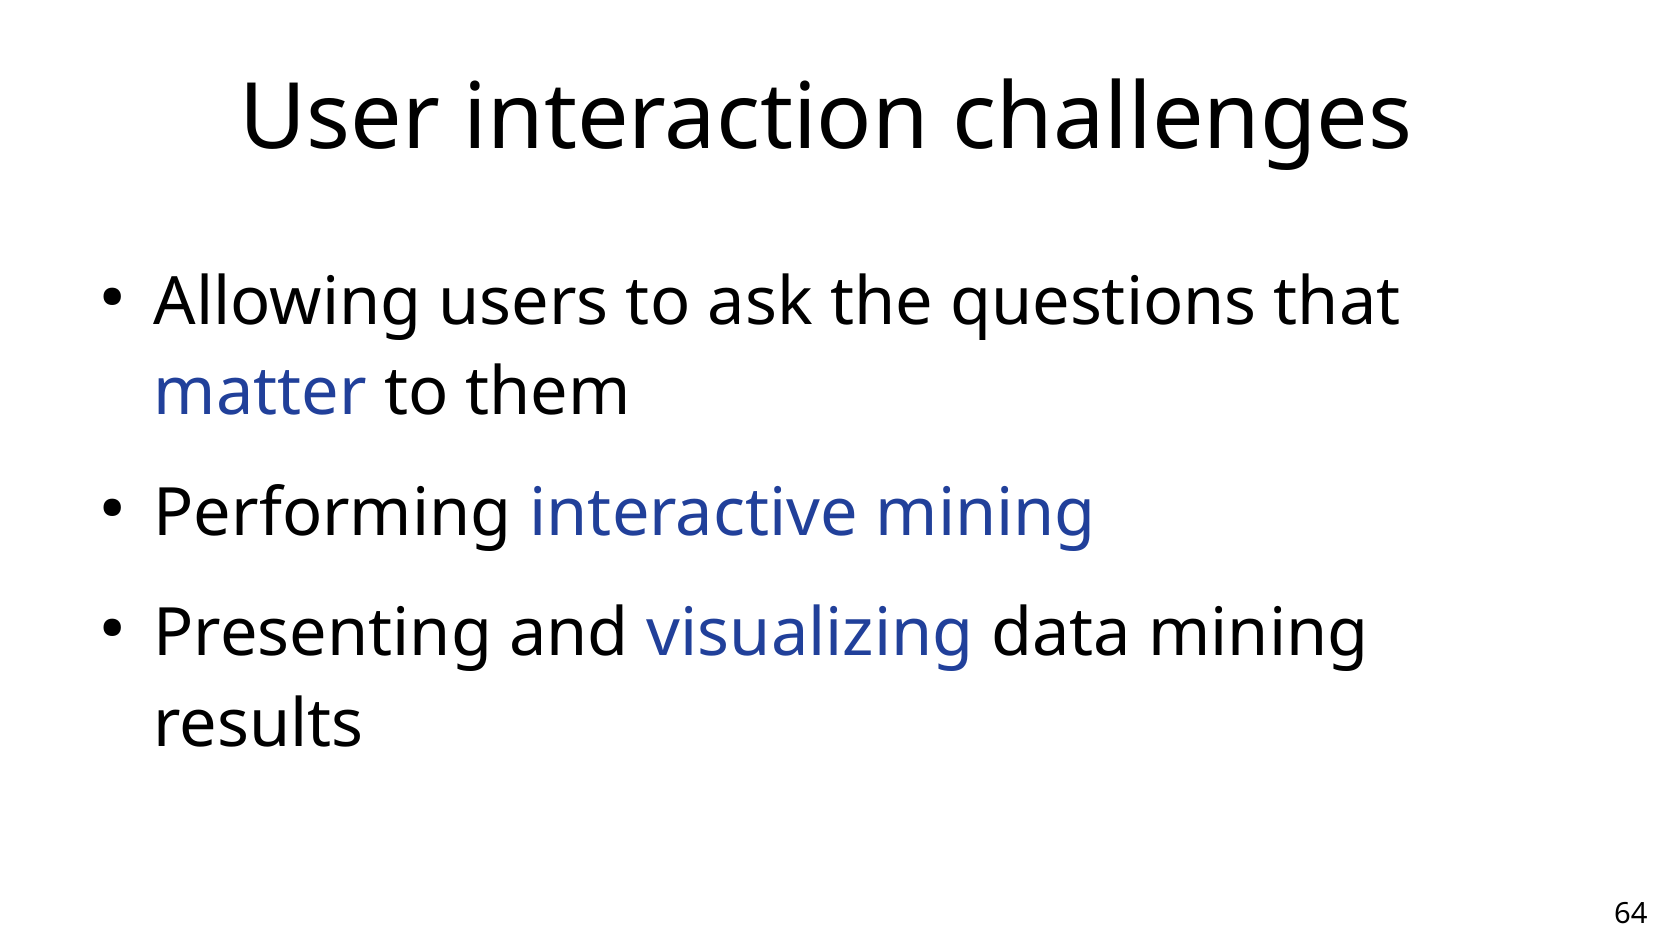

# User interaction challenges
Allowing users to ask the questions that matter to them
Performing interactive mining
Presenting and visualizing data mining results
64